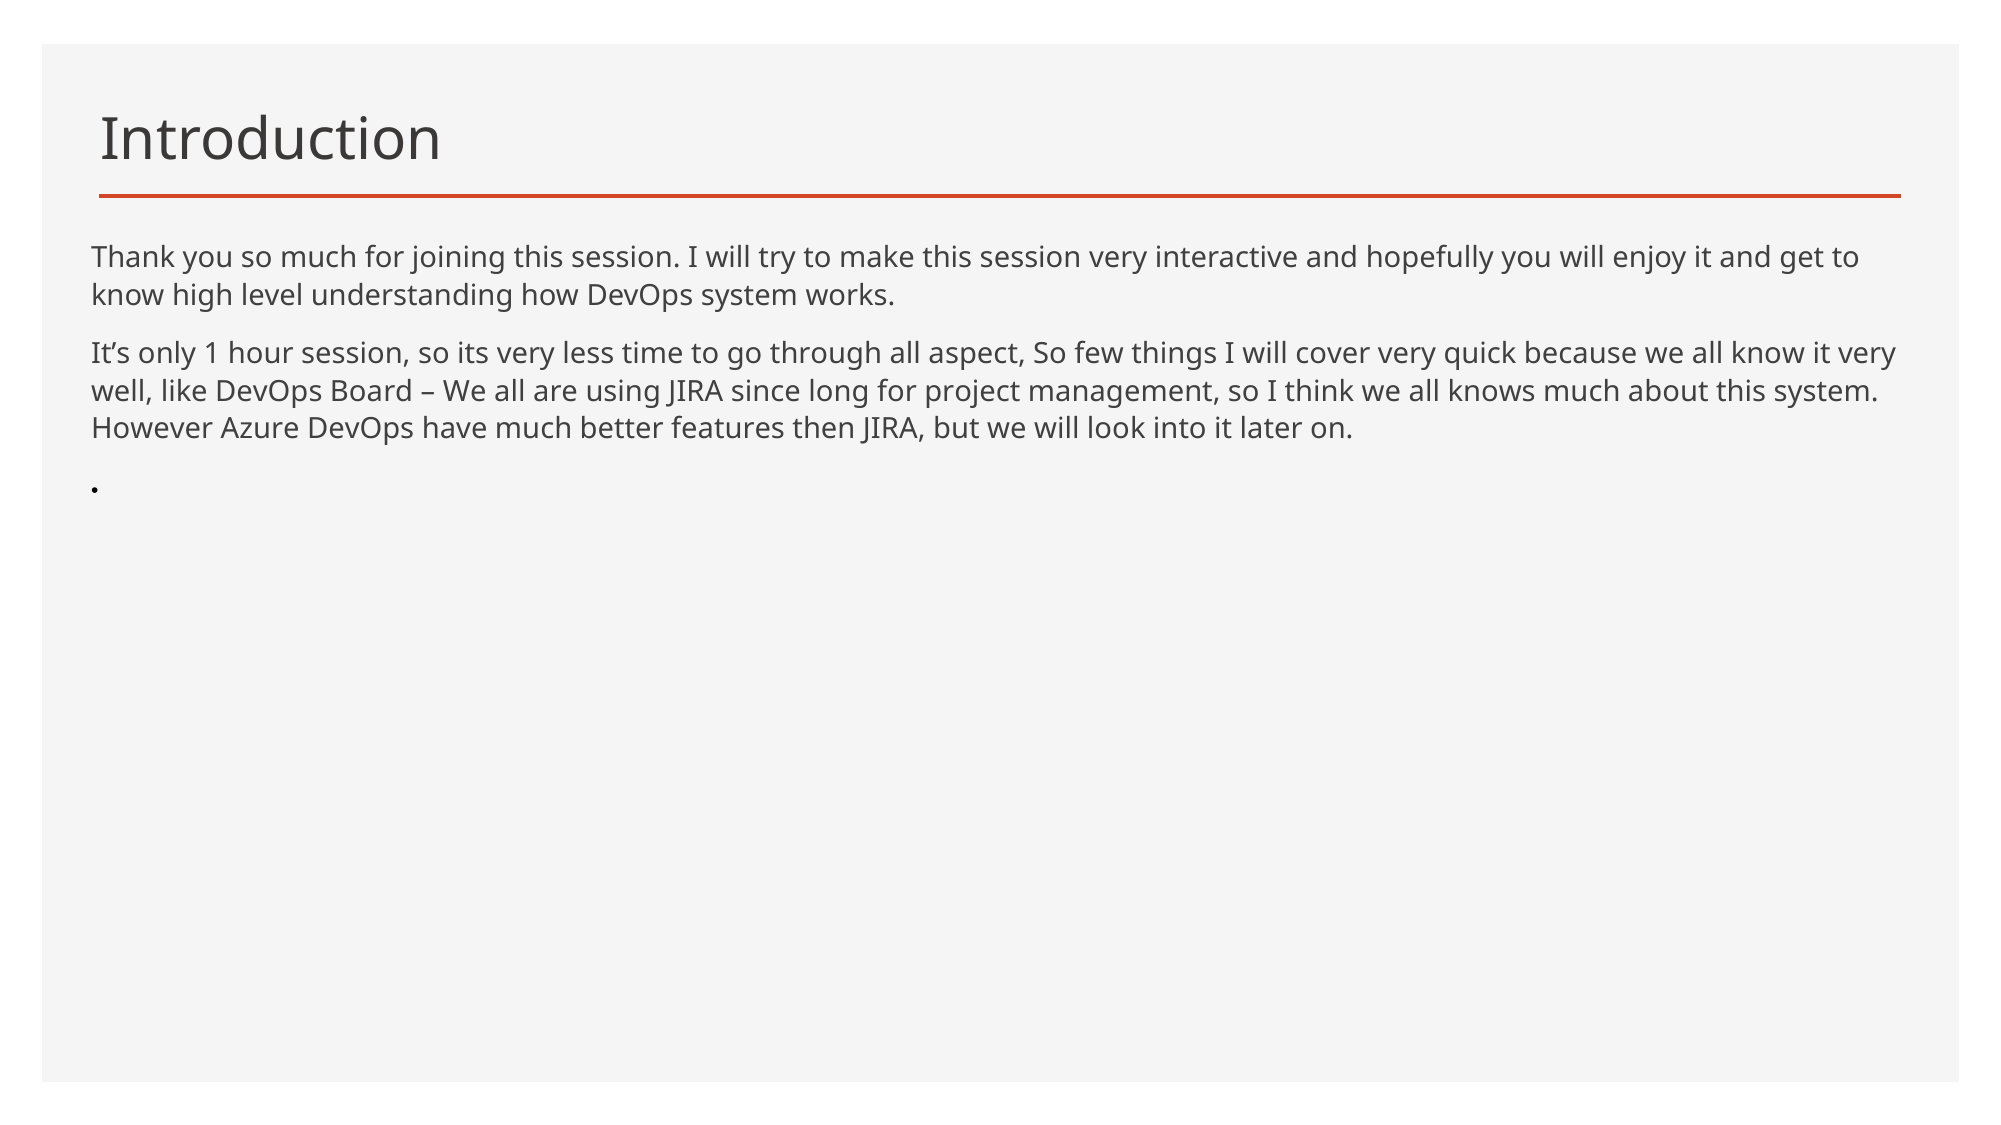

# Introduction
Thank you so much for joining this session. I will try to make this session very interactive and hopefully you will enjoy it and get to know high level understanding how DevOps system works.
It’s only 1 hour session, so its very less time to go through all aspect, So few things I will cover very quick because we all know it very well, like DevOps Board – We all are using JIRA since long for project management, so I think we all knows much about this system. However Azure DevOps have much better features then JIRA, but we will look into it later on.